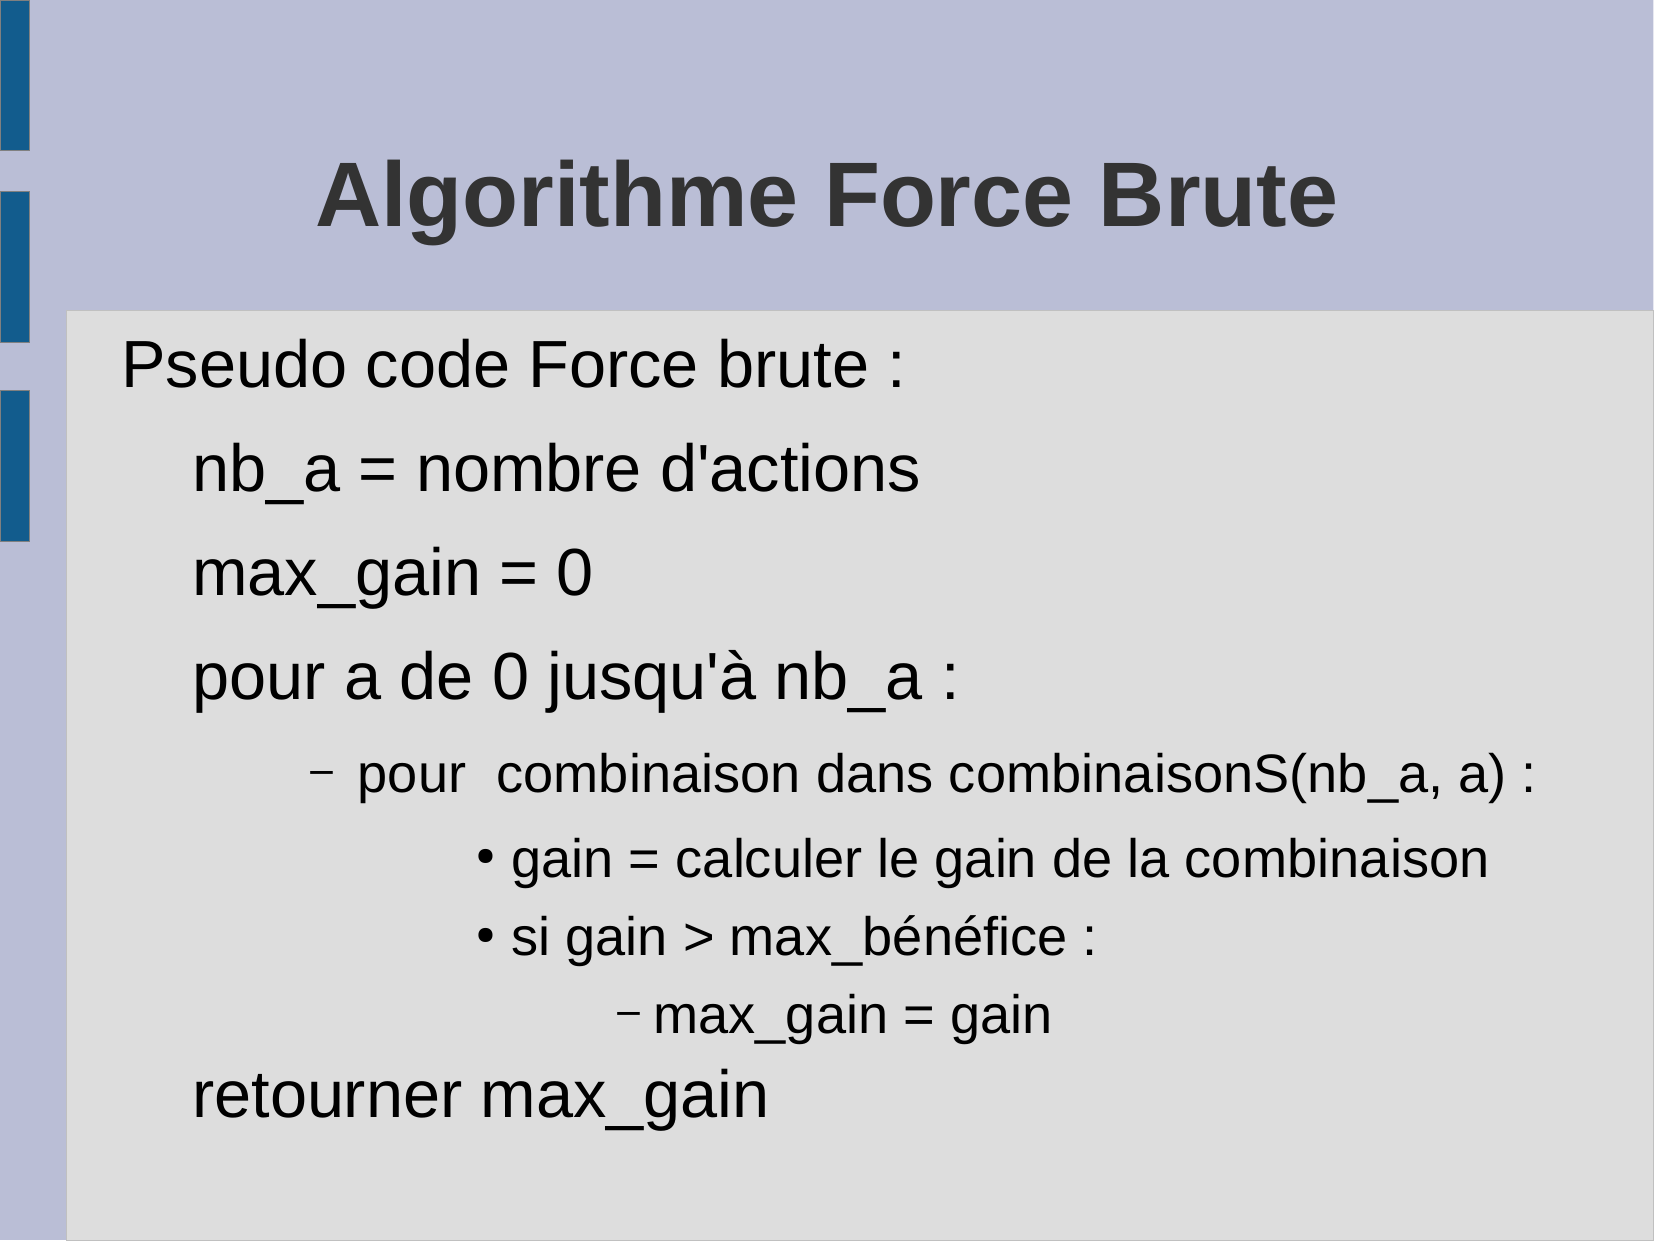

# Algorithme Force Brute
Pseudo code Force brute :
nb_a = nombre d'actions
max_gain = 0
pour a de 0 jusqu'à nb_a :
pour combinaison dans combinaisonS(nb_a, a) :
gain = calculer le gain de la combinaison
si gain > max_bénéfice :
max_gain = gain
retourner max_gain